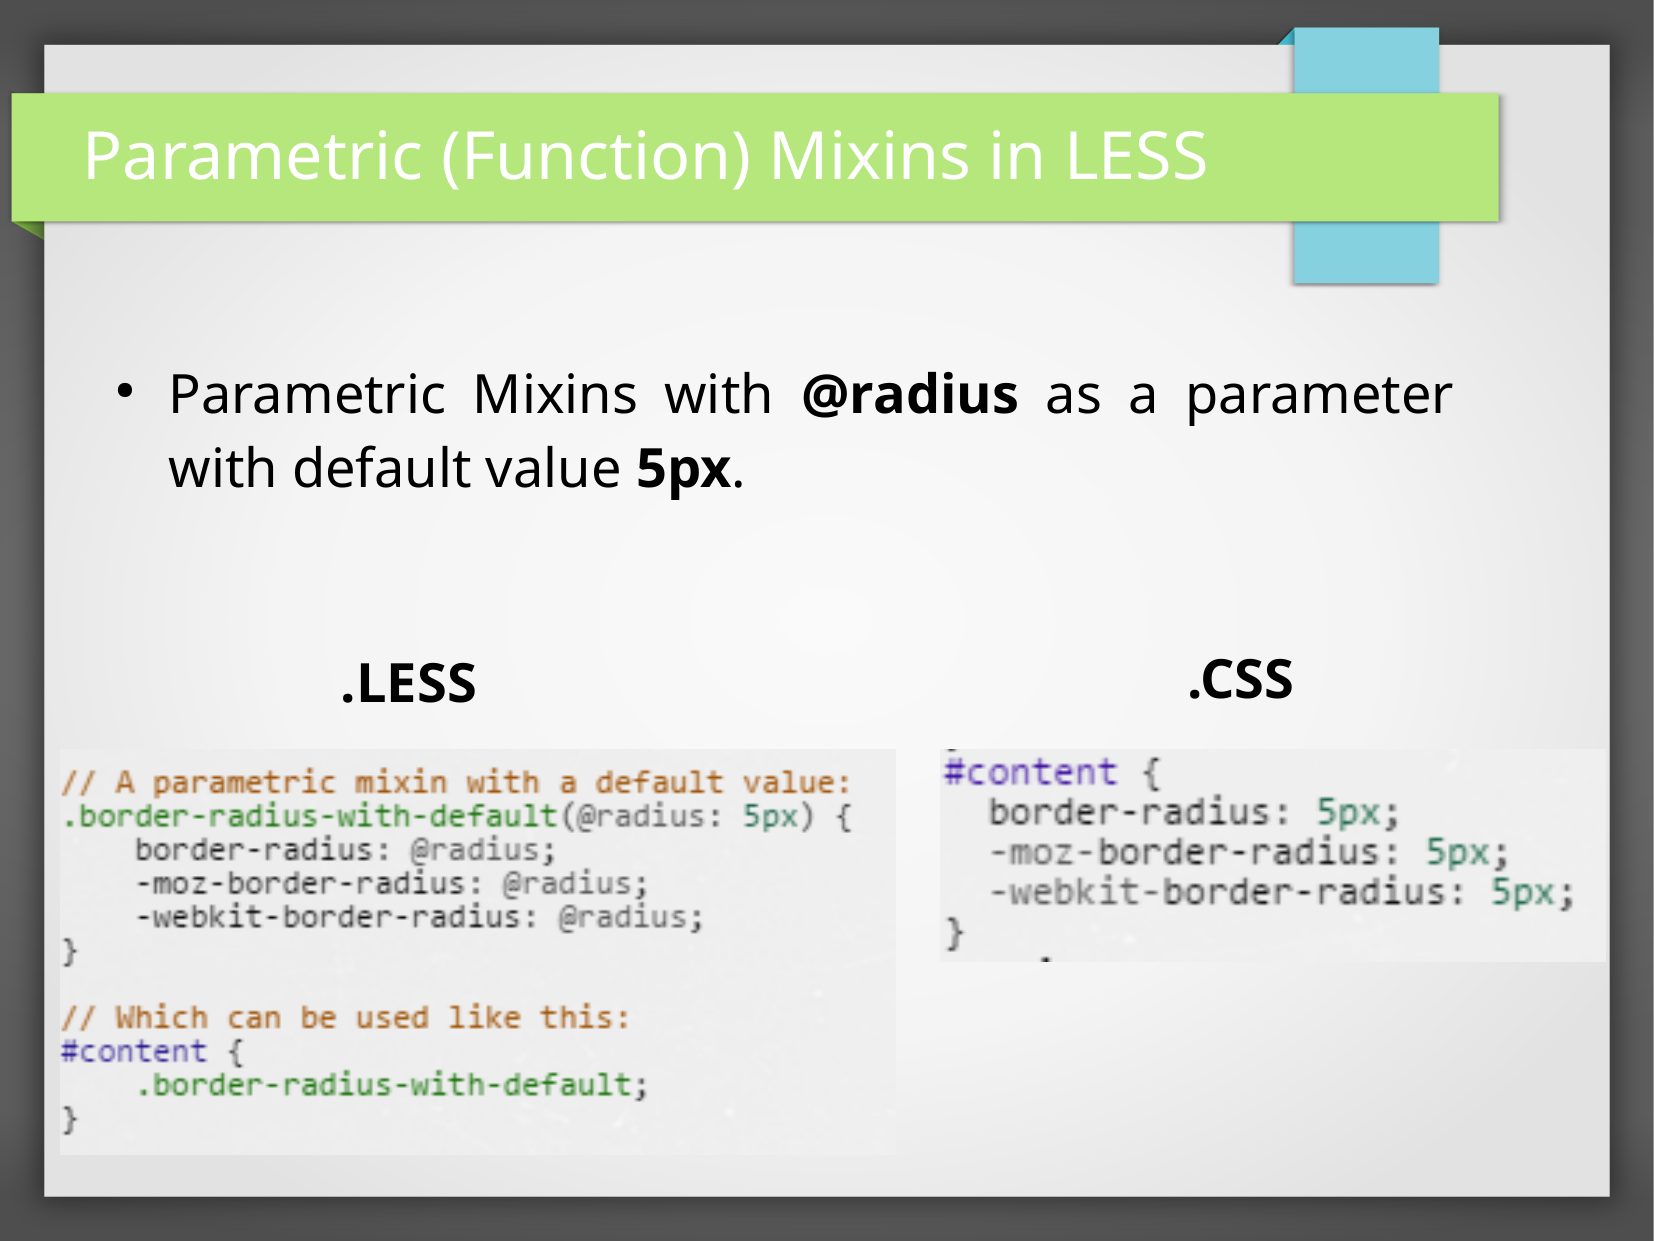

# Parametric (Function) Mixins in LESS
Parametric Mixins with @radius as a parameter with default value 5px.
.CSS
.LESS